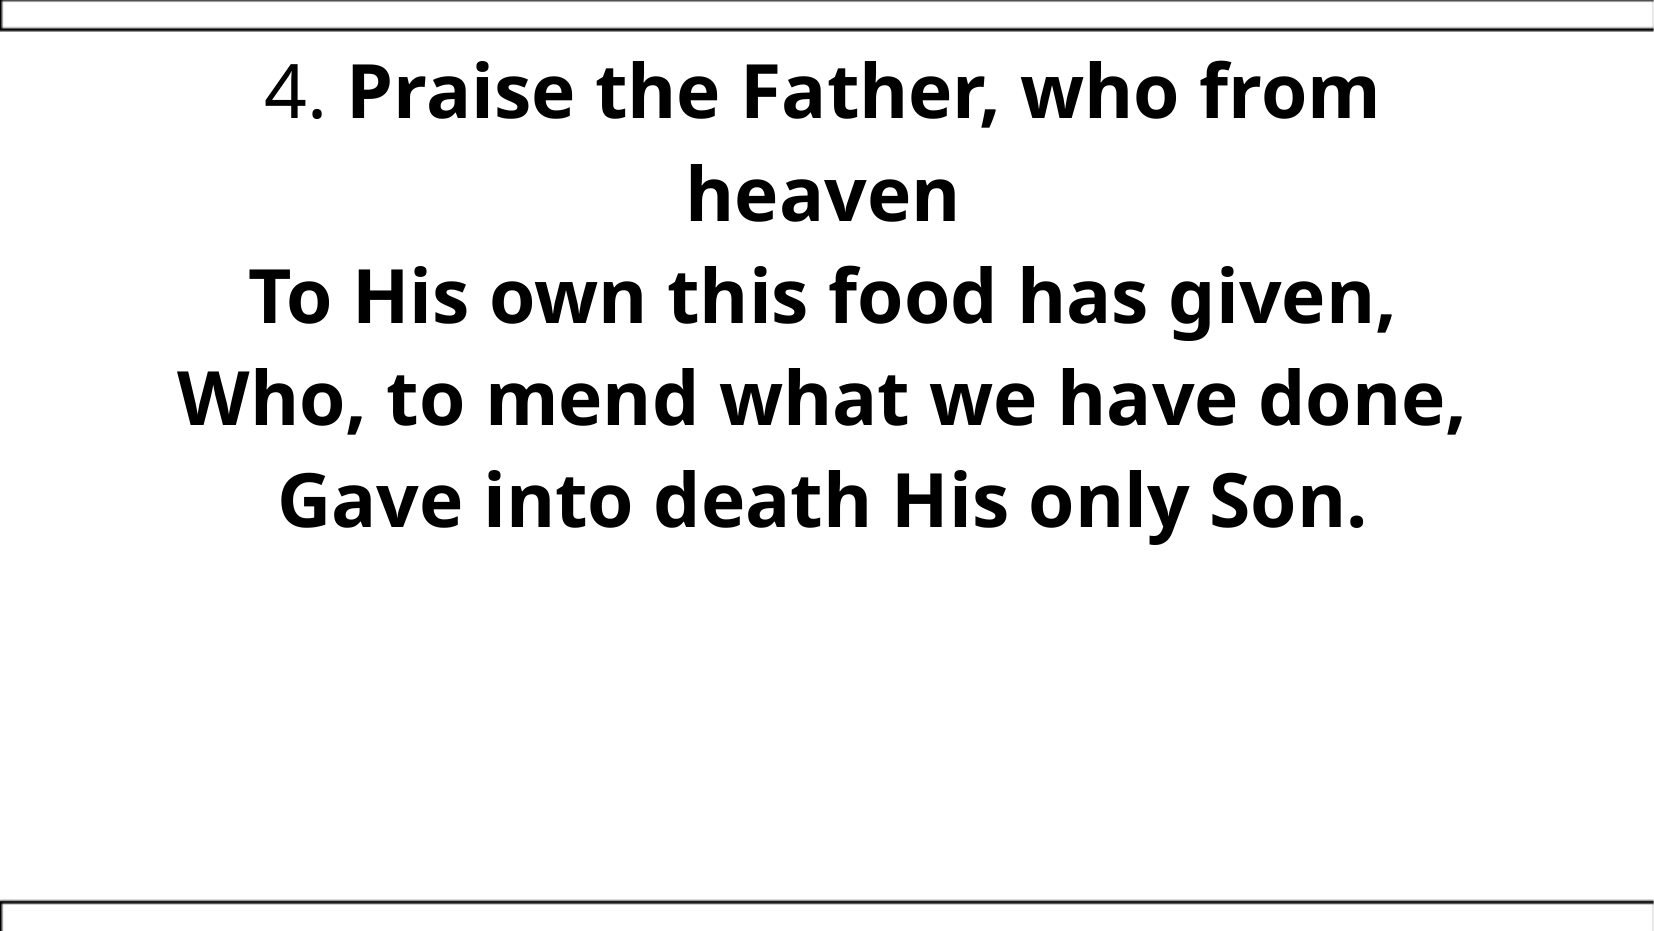

4. Praise the Father, who from heaven
To His own this food has given,
Who, to mend what we have done,
Gave into death His only Son.